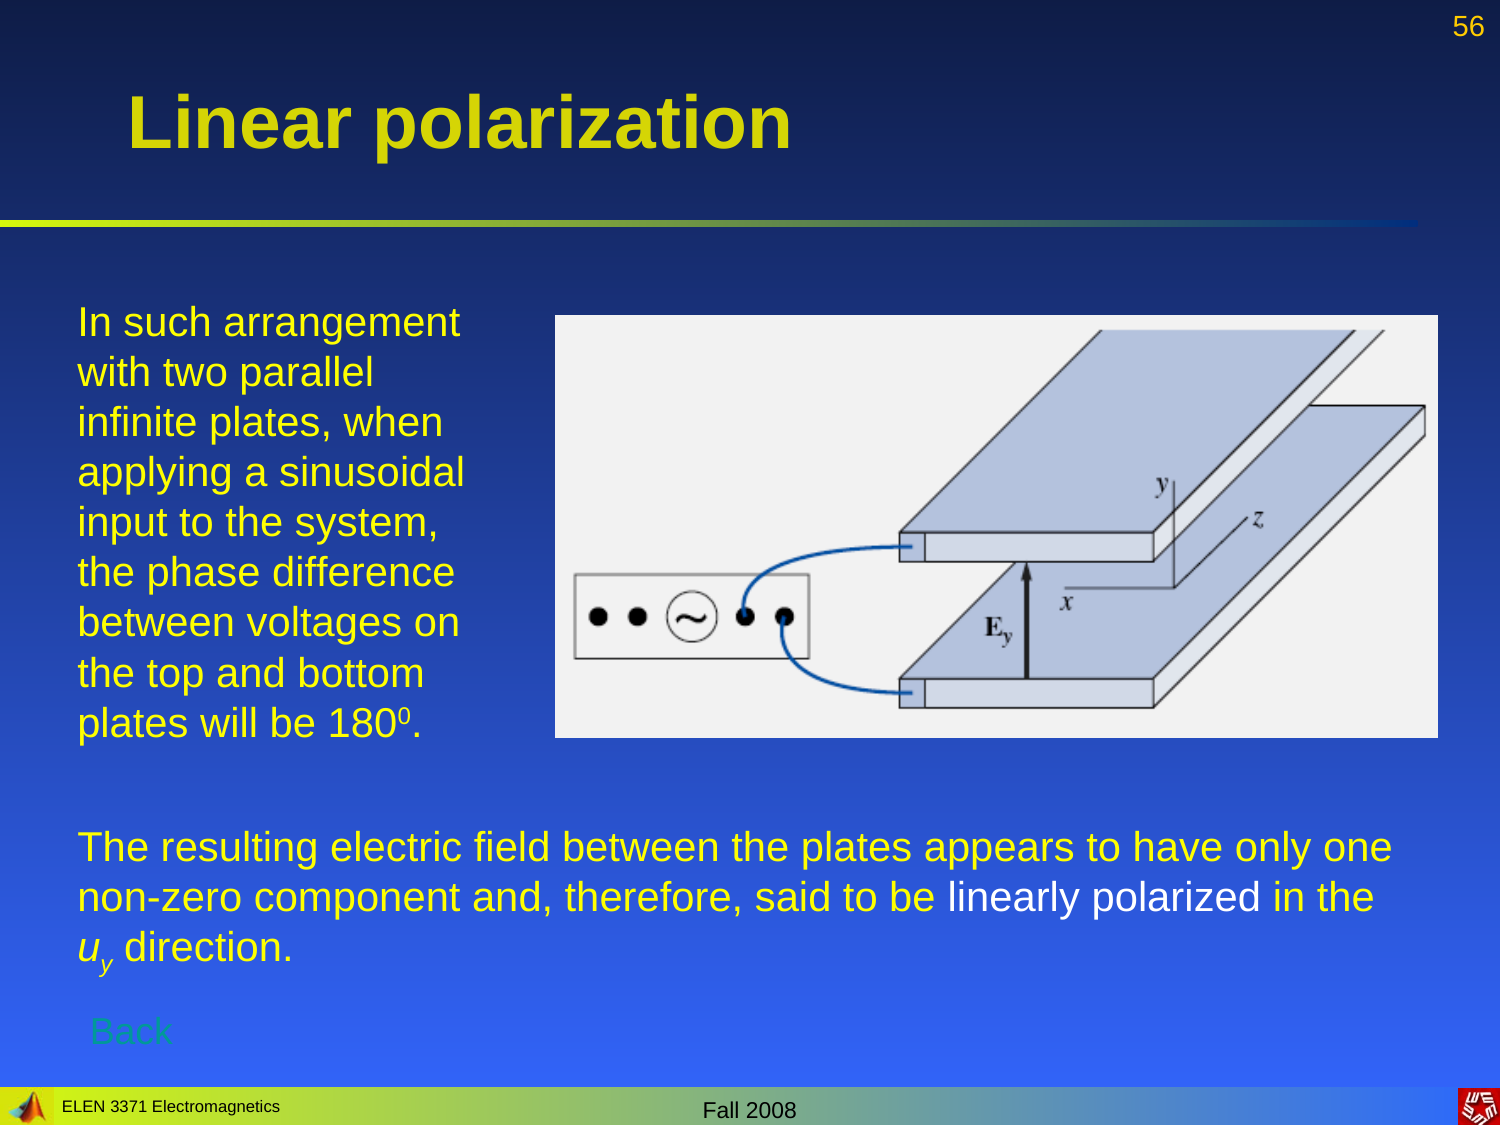

# Linear polarization
In such arrangement with two parallel infinite plates, when applying a sinusoidal input to the system, the phase difference between voltages on the top and bottom plates will be 1800.
The resulting electric field between the plates appears to have only one non-zero component and, therefore, said to be linearly polarized in the uy direction.
Back